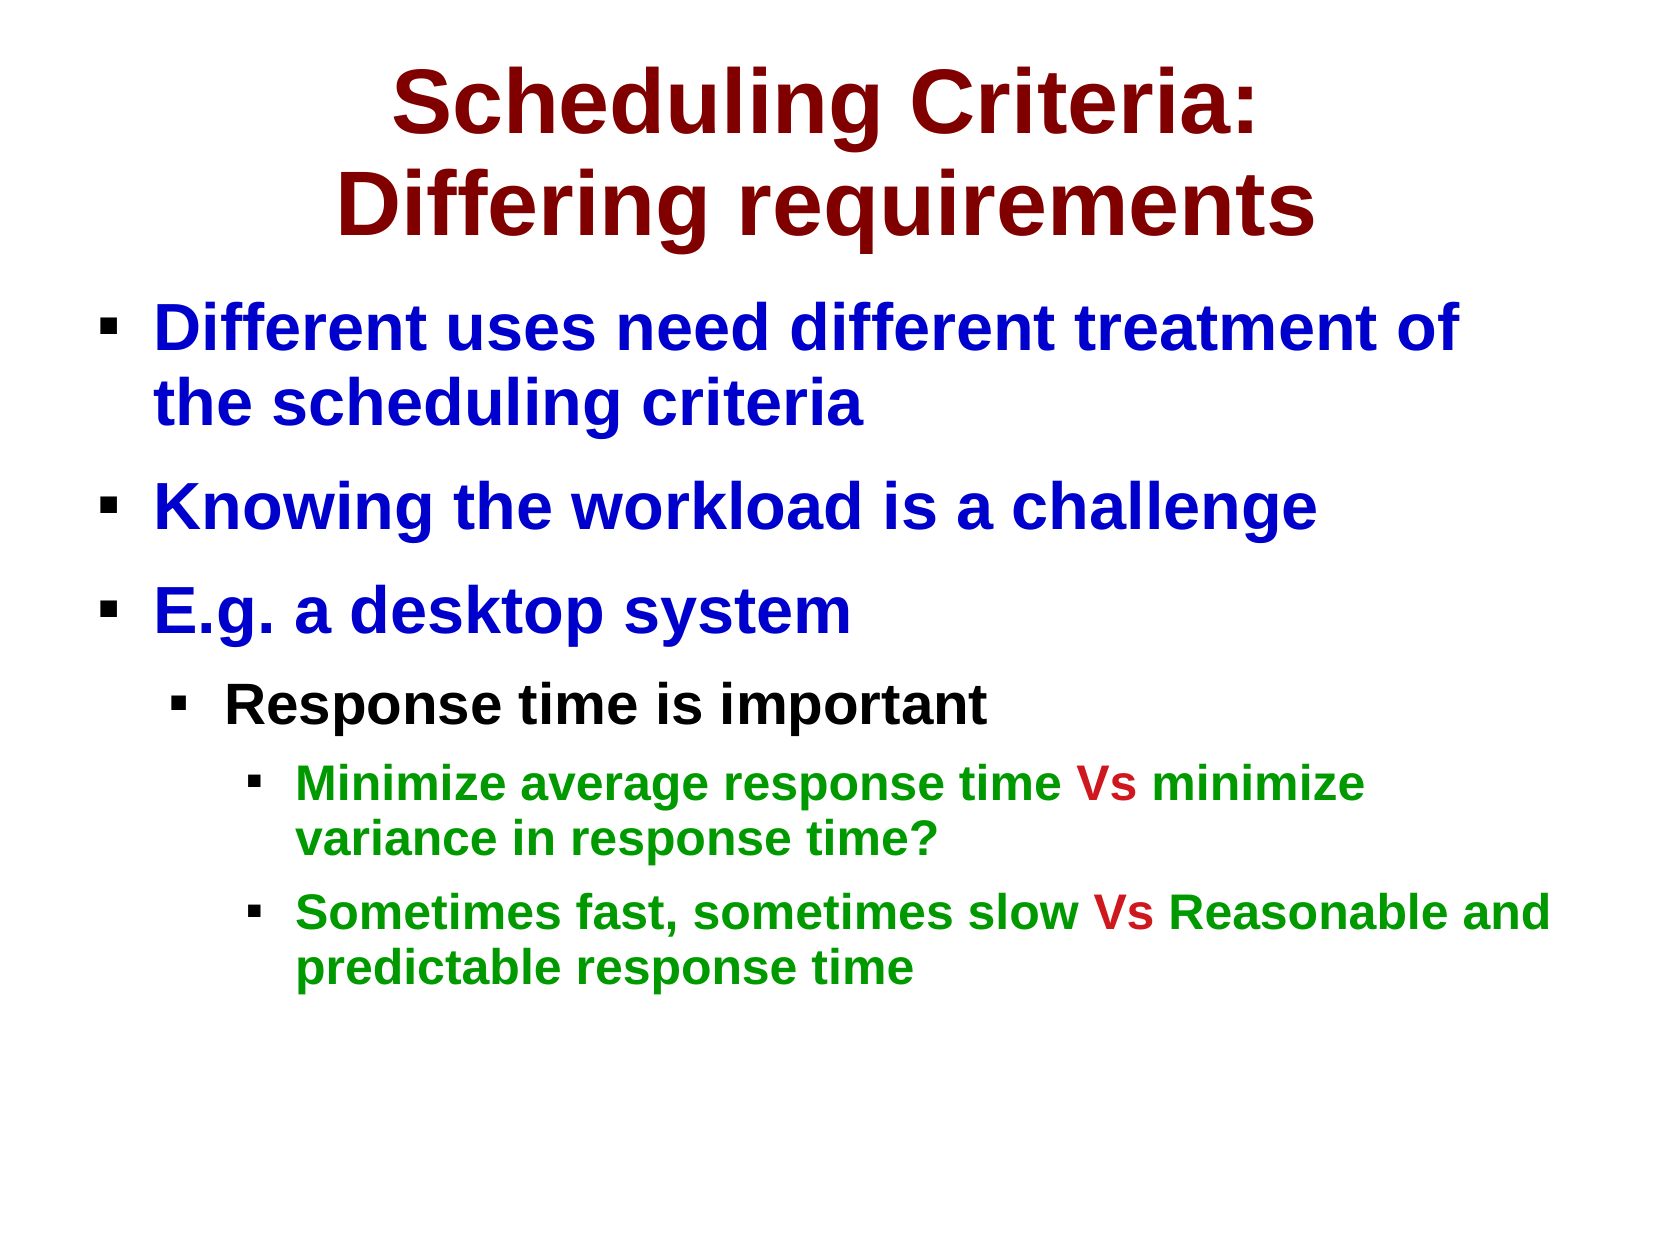

# Scheduling Criteria: Differing requirements
Different uses need different treatment of the scheduling criteria
Knowing the workload is a challenge
E.g. a desktop system
Response time is important
Minimize average response time Vs minimize variance in response time?
Sometimes fast, sometimes slow Vs Reasonable and predictable response time